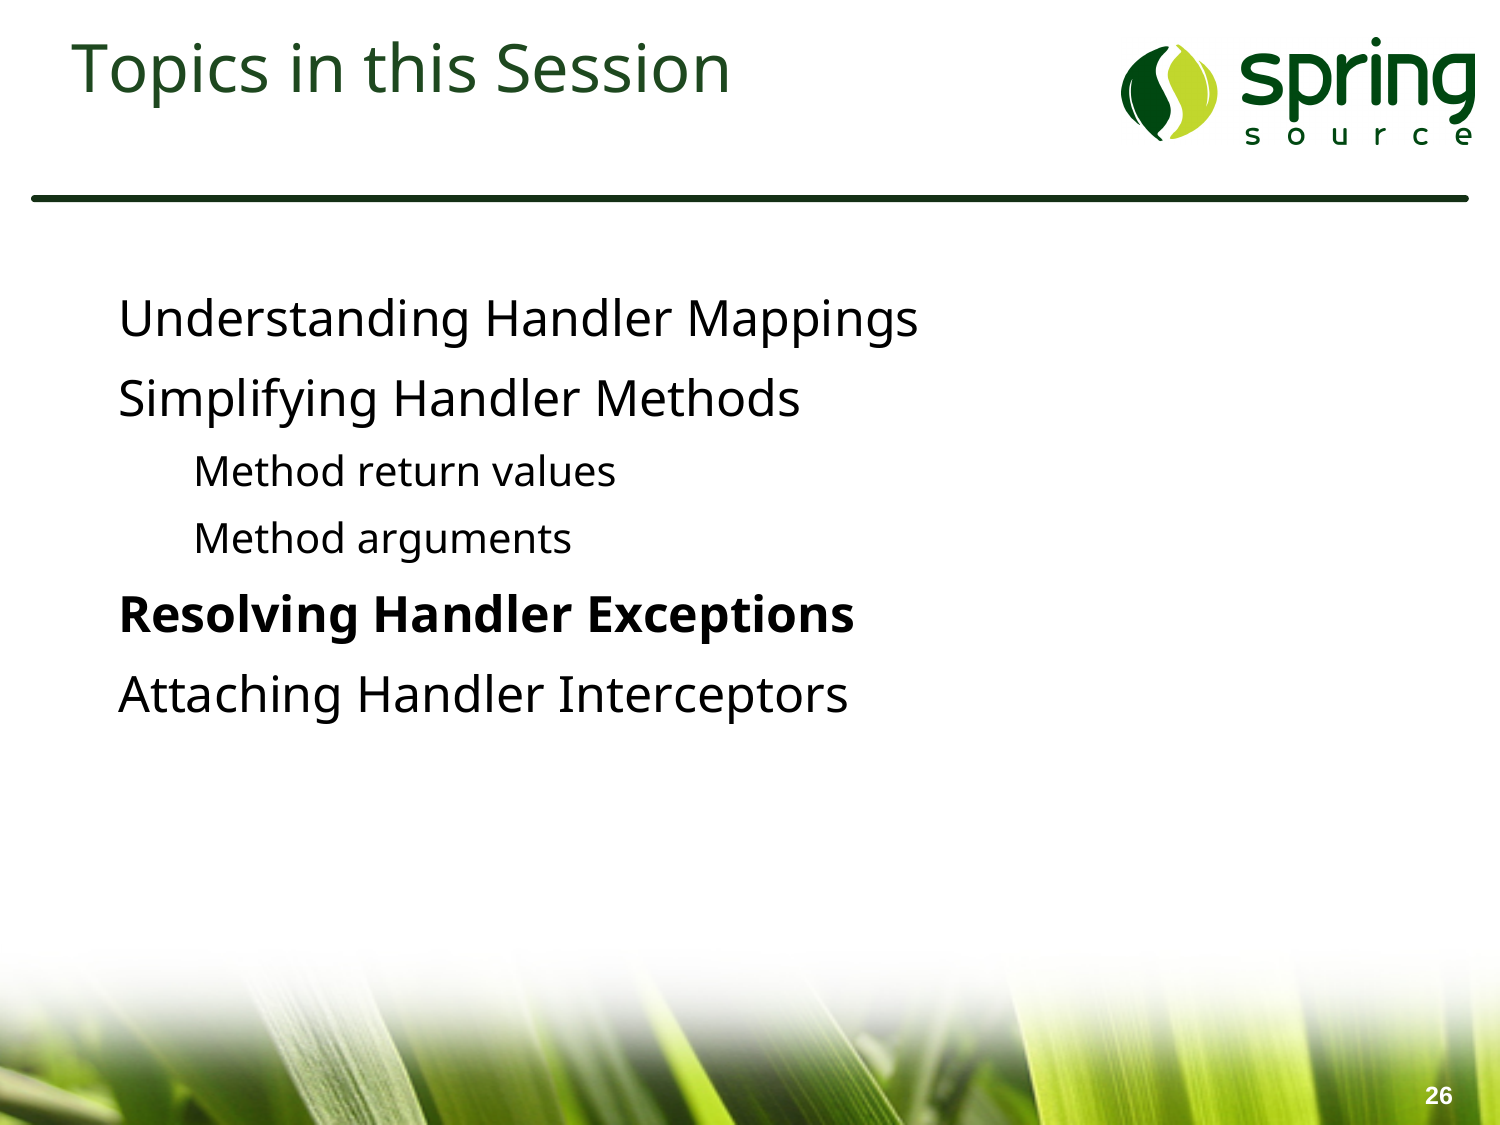

# Topics in this Session
Understanding Handler Mappings
Simplifying Handler Methods
Method return values
Method arguments
Resolving Handler Exceptions
Attaching Handler Interceptors